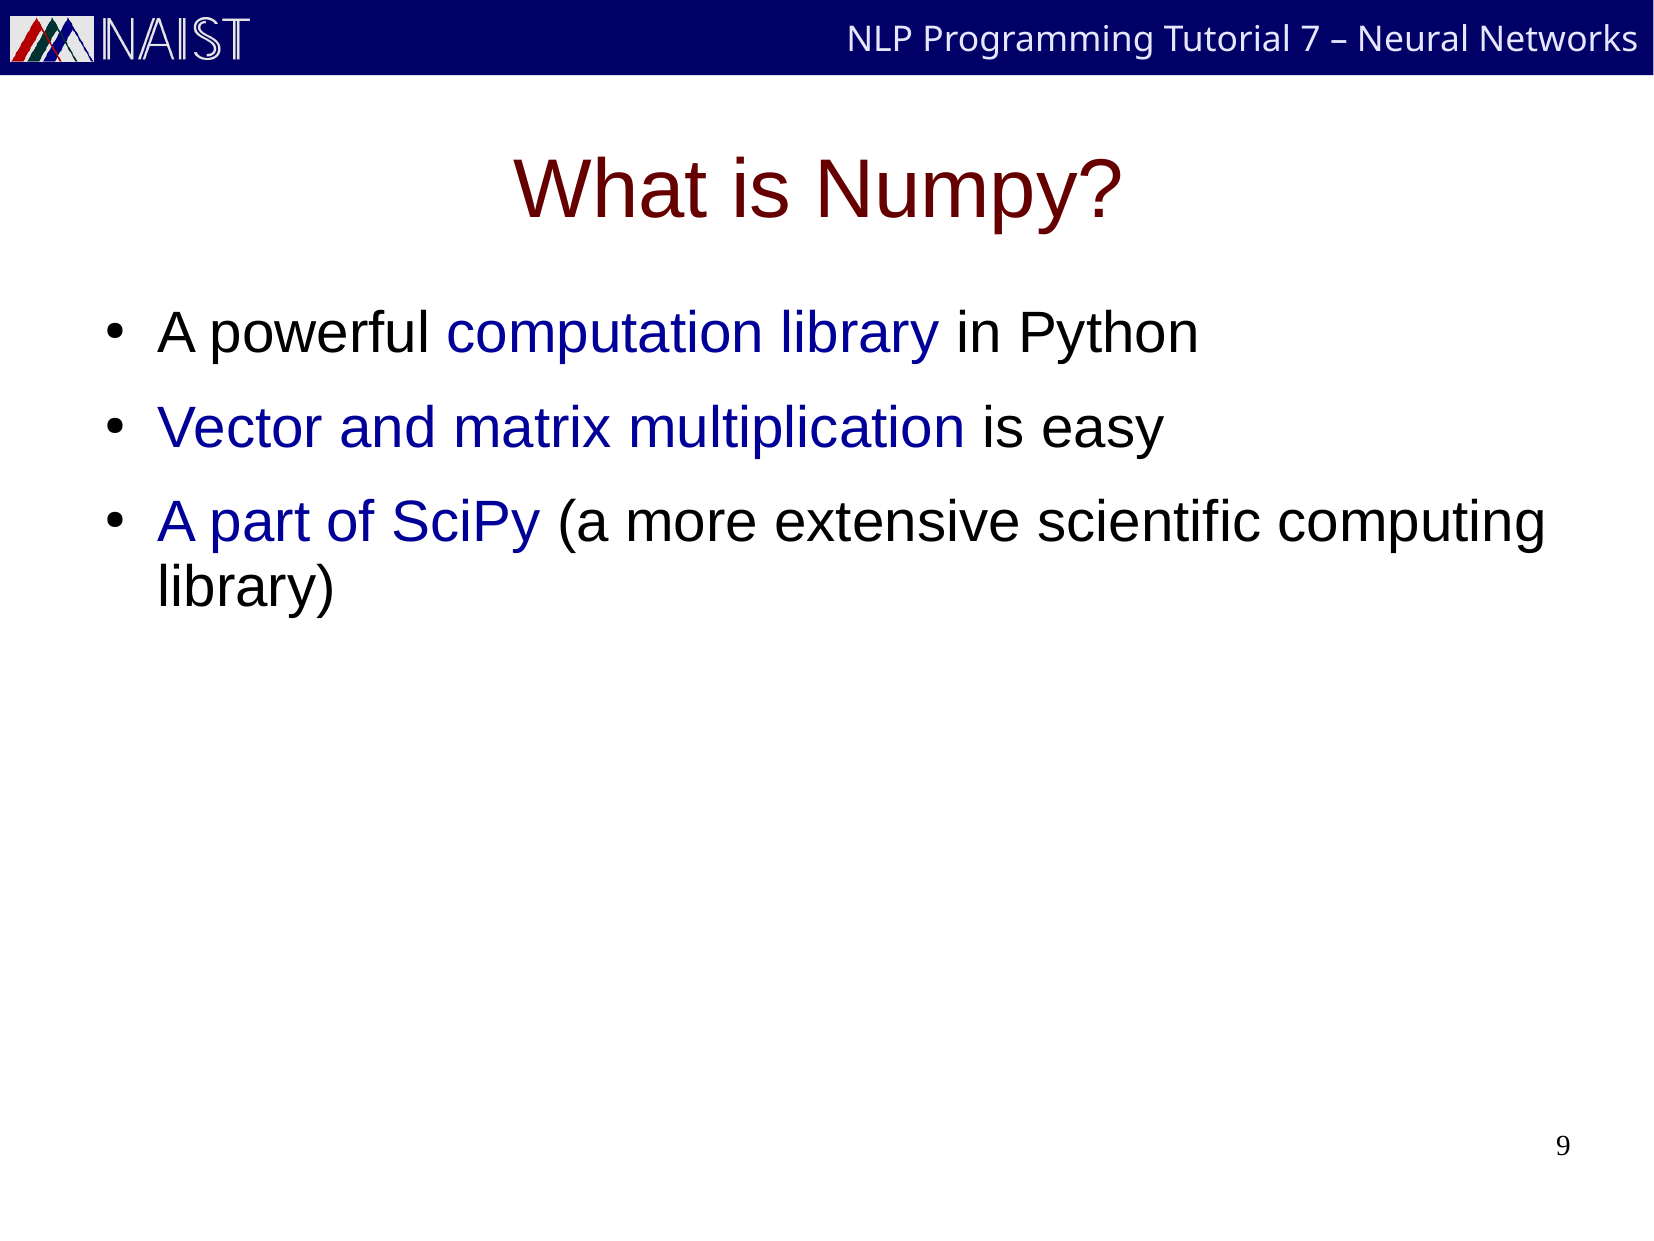

# What is Numpy?
A powerful computation library in Python
Vector and matrix multiplication is easy
A part of SciPy (a more extensive scientific computing library)
9